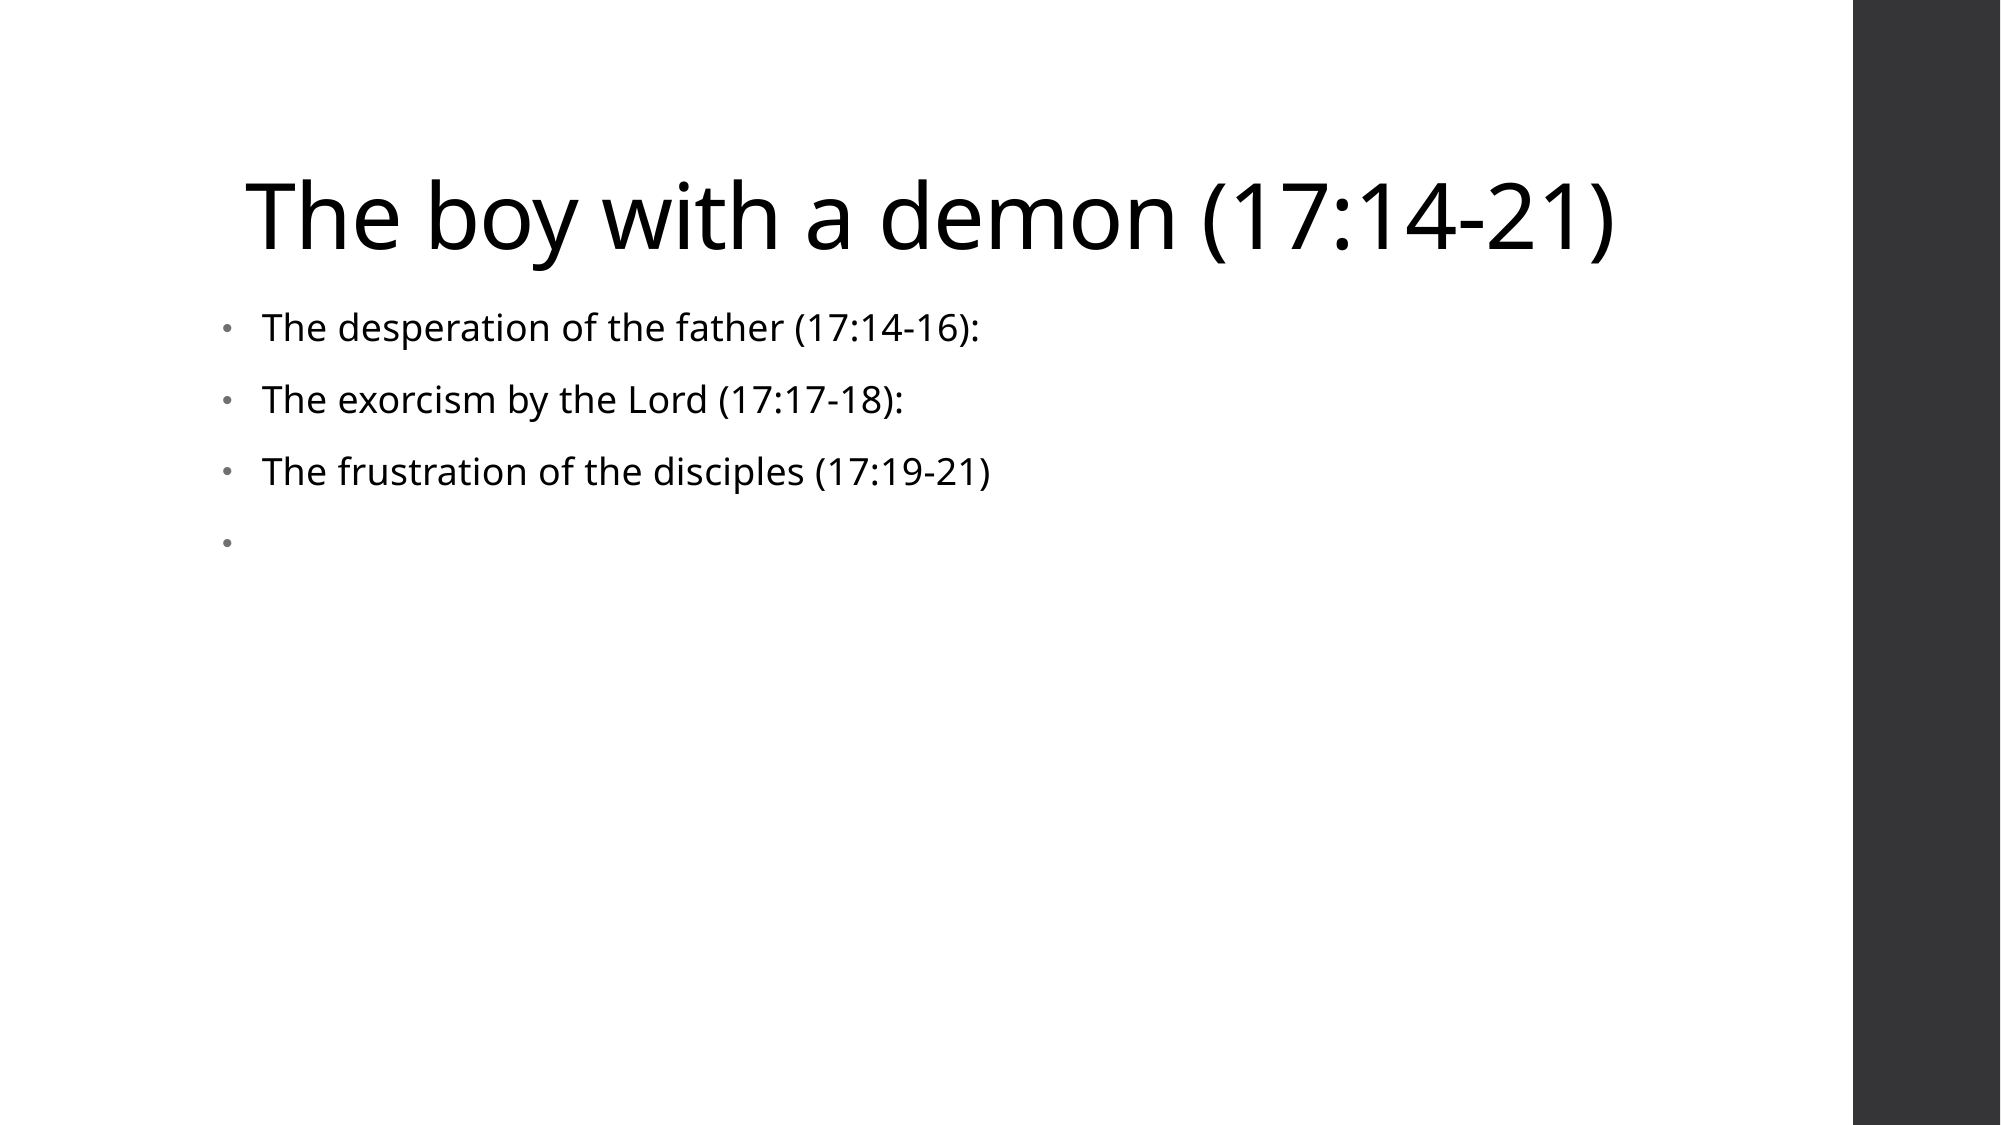

# The boy with a demon (17:14-21)
 The desperation of the father (17:14-16):
 The exorcism by the Lord (17:17-18):
 The frustration of the disciples (17:19-21)